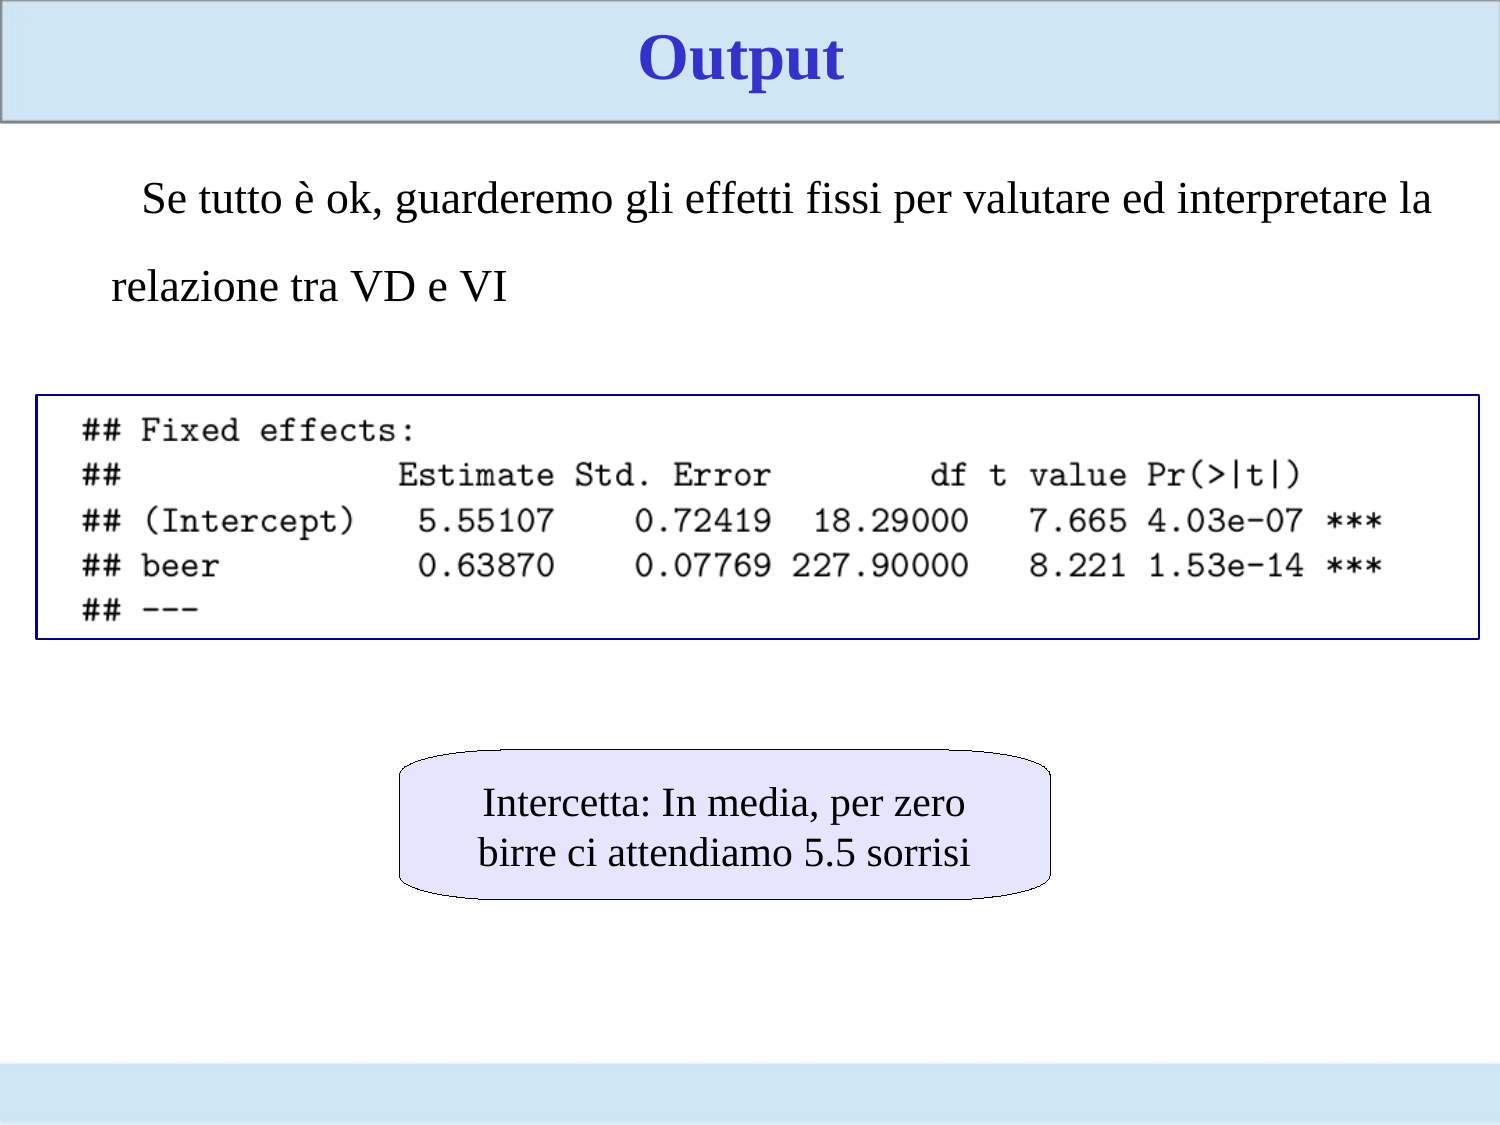

# Output
Se tutto è ok, guarderemo gli effetti fissi per valutare ed interpretare la relazione tra VD e VI
Intercetta: In media, per zero birre ci attendiamo 5.5 sorrisi
43